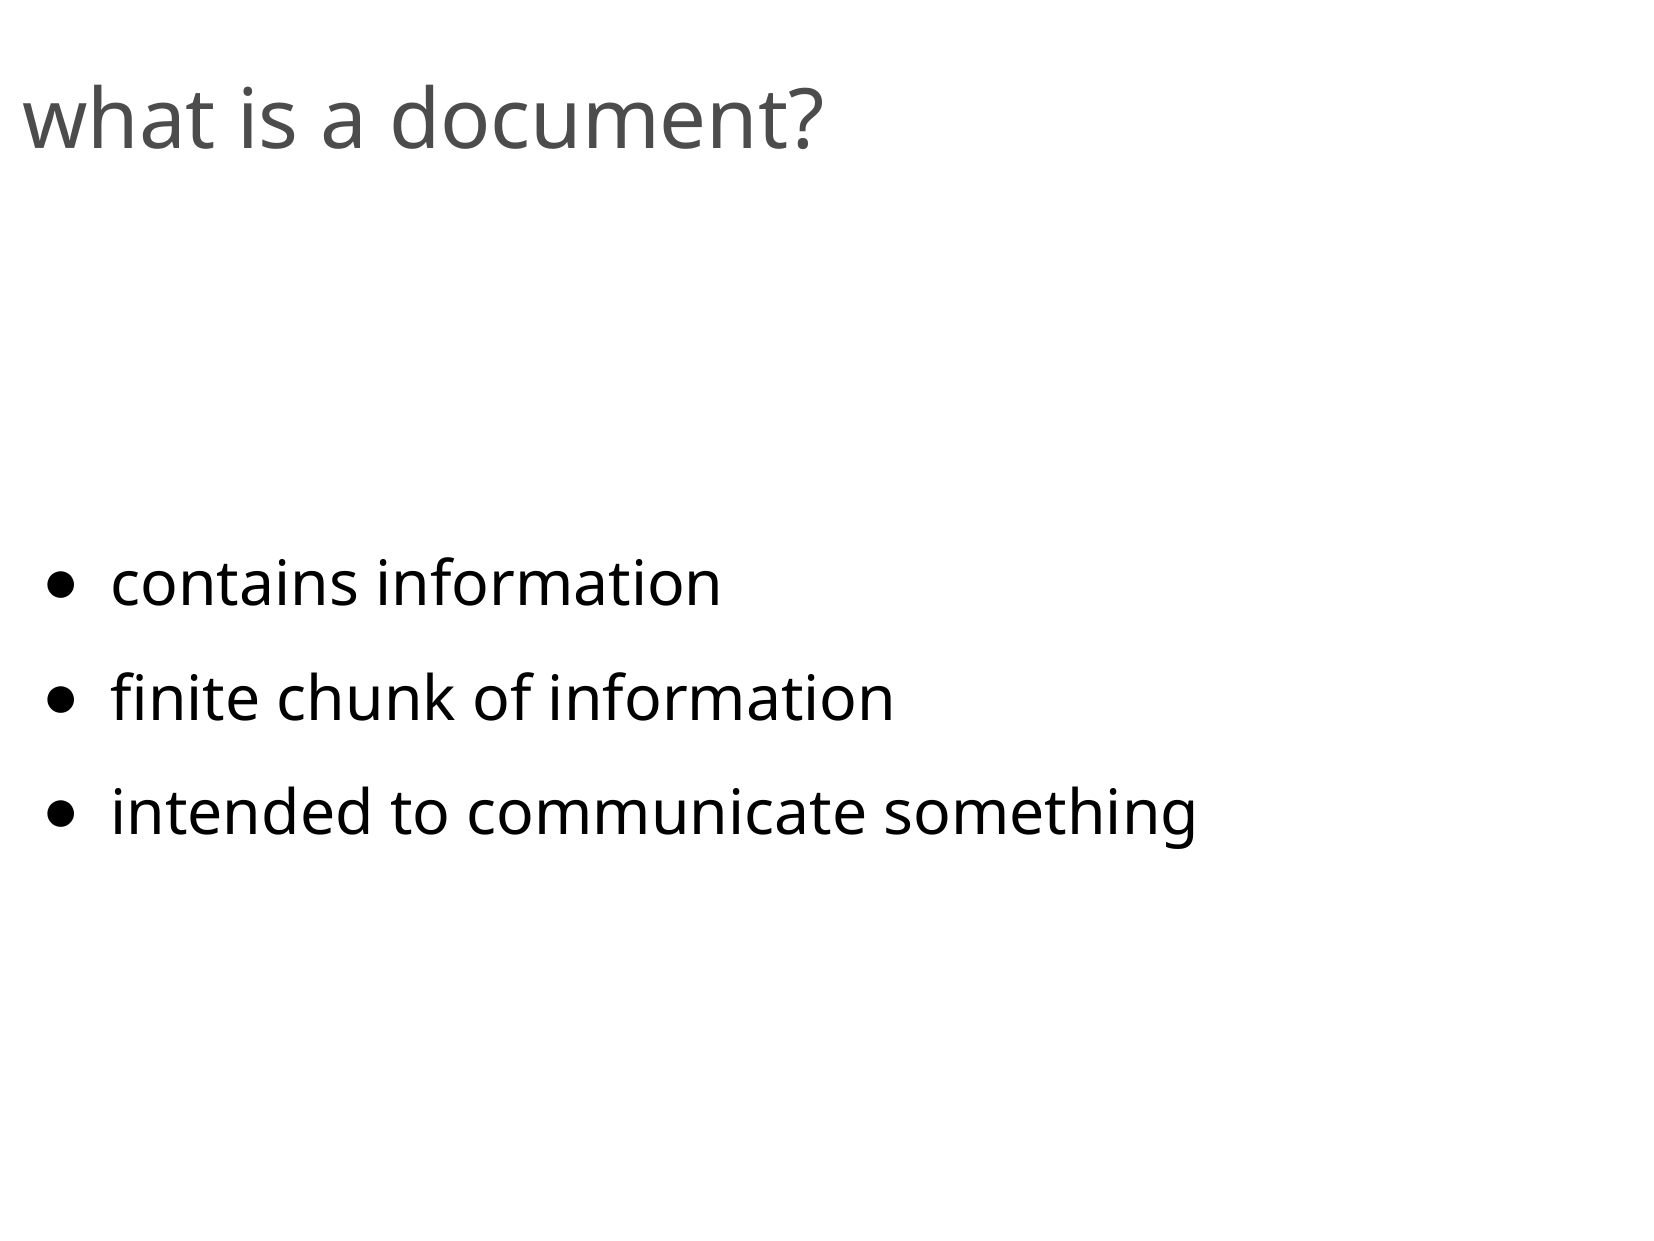

# what is a document?
contains information
finite chunk of information
intended to communicate something